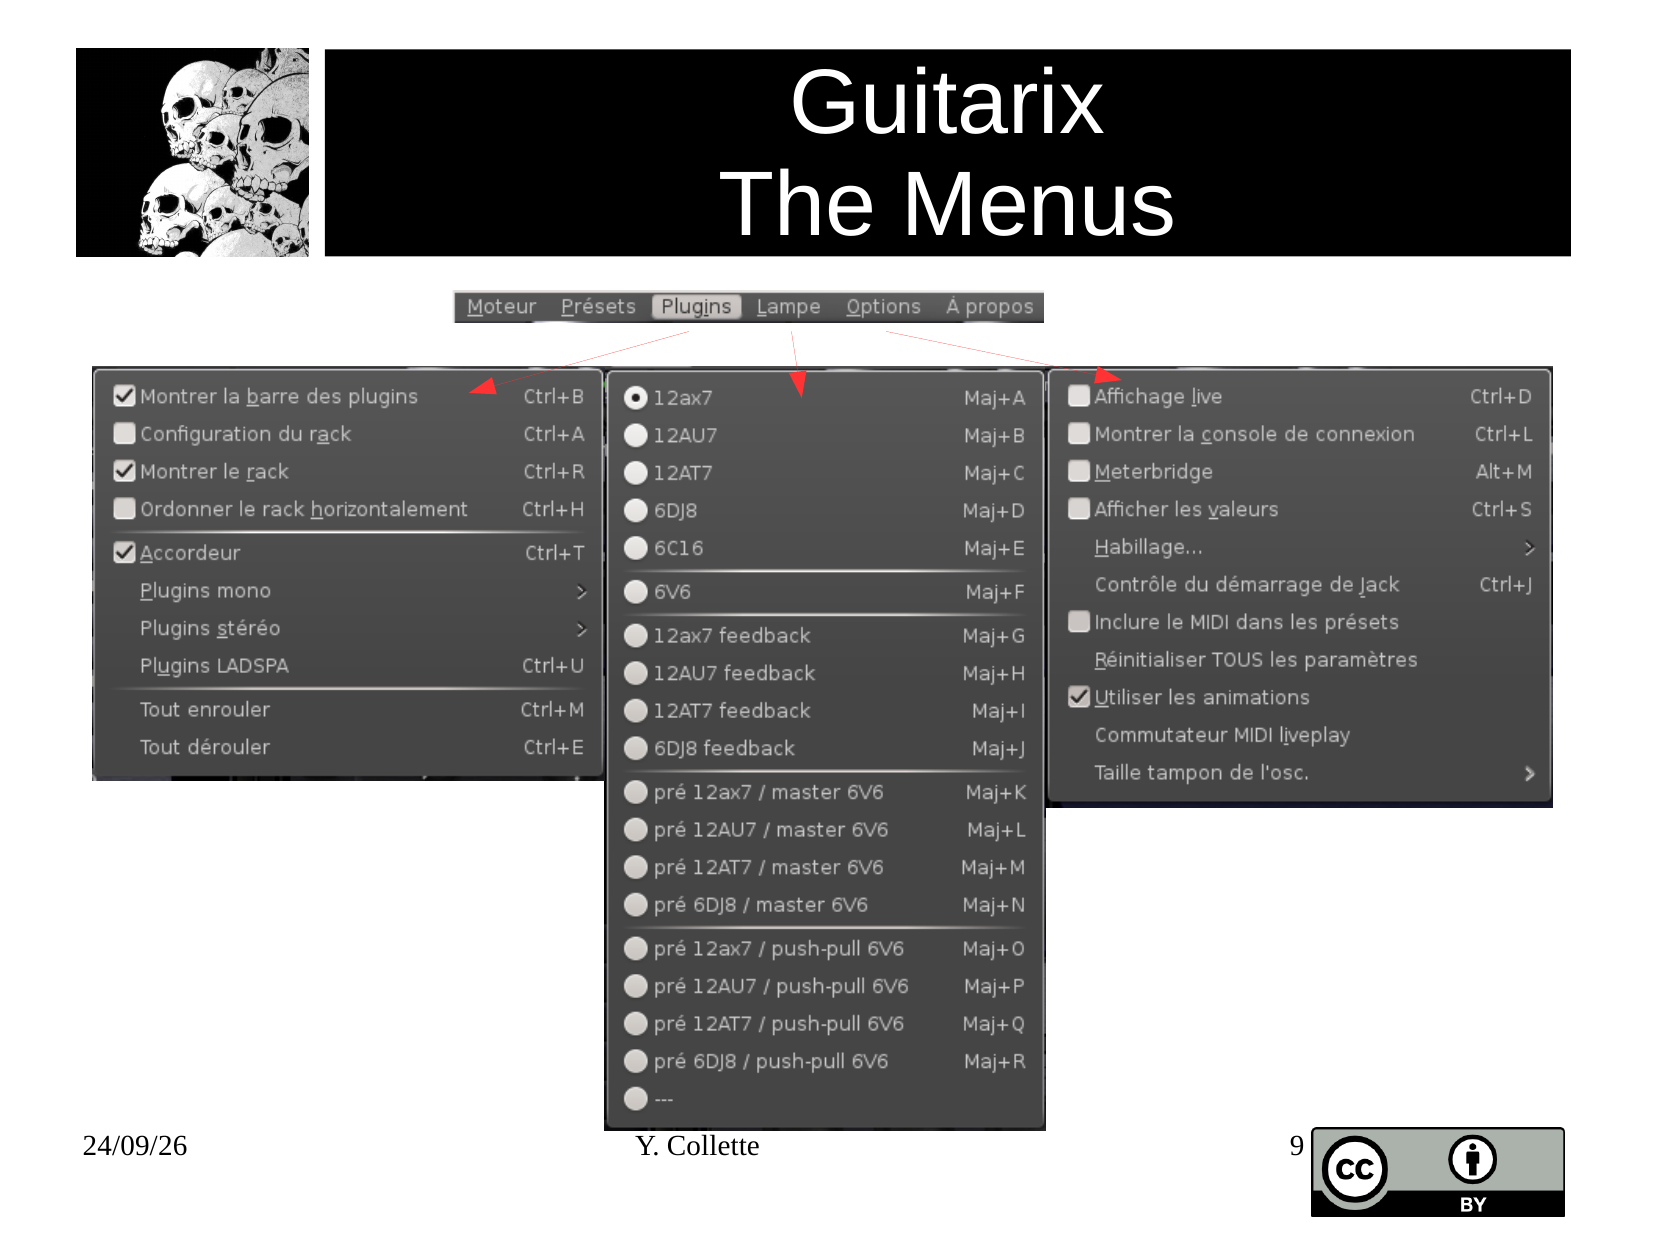

# Guitarix
The Menus
Y. Collette
9